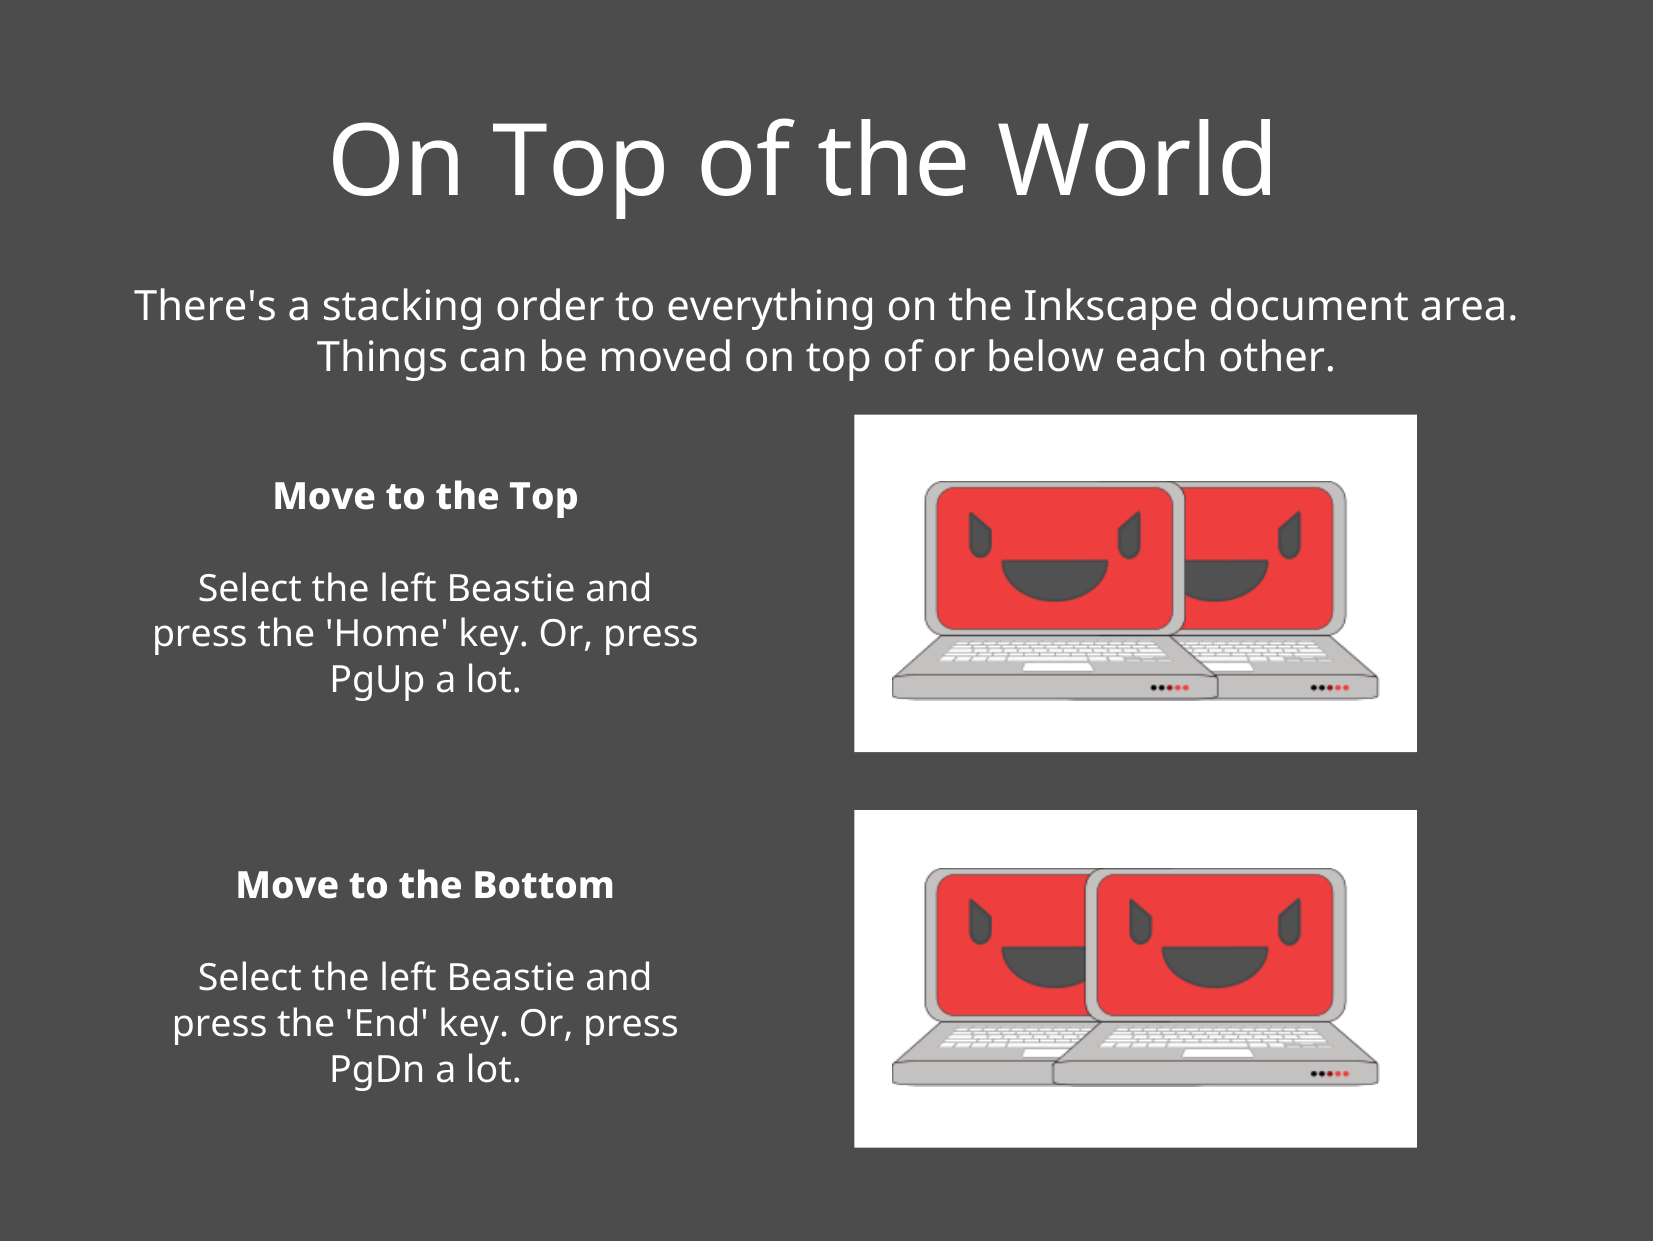

# On Top of the World
There's a stacking order to everything on the Inkscape document area. Things can be moved on top of or below each other.
Move to the Top
Select the left Beastie and press the 'Home' key. Or, press PgUp a lot.
Move to the Bottom
Select the left Beastie and press the 'End' key. Or, press PgDn a lot.